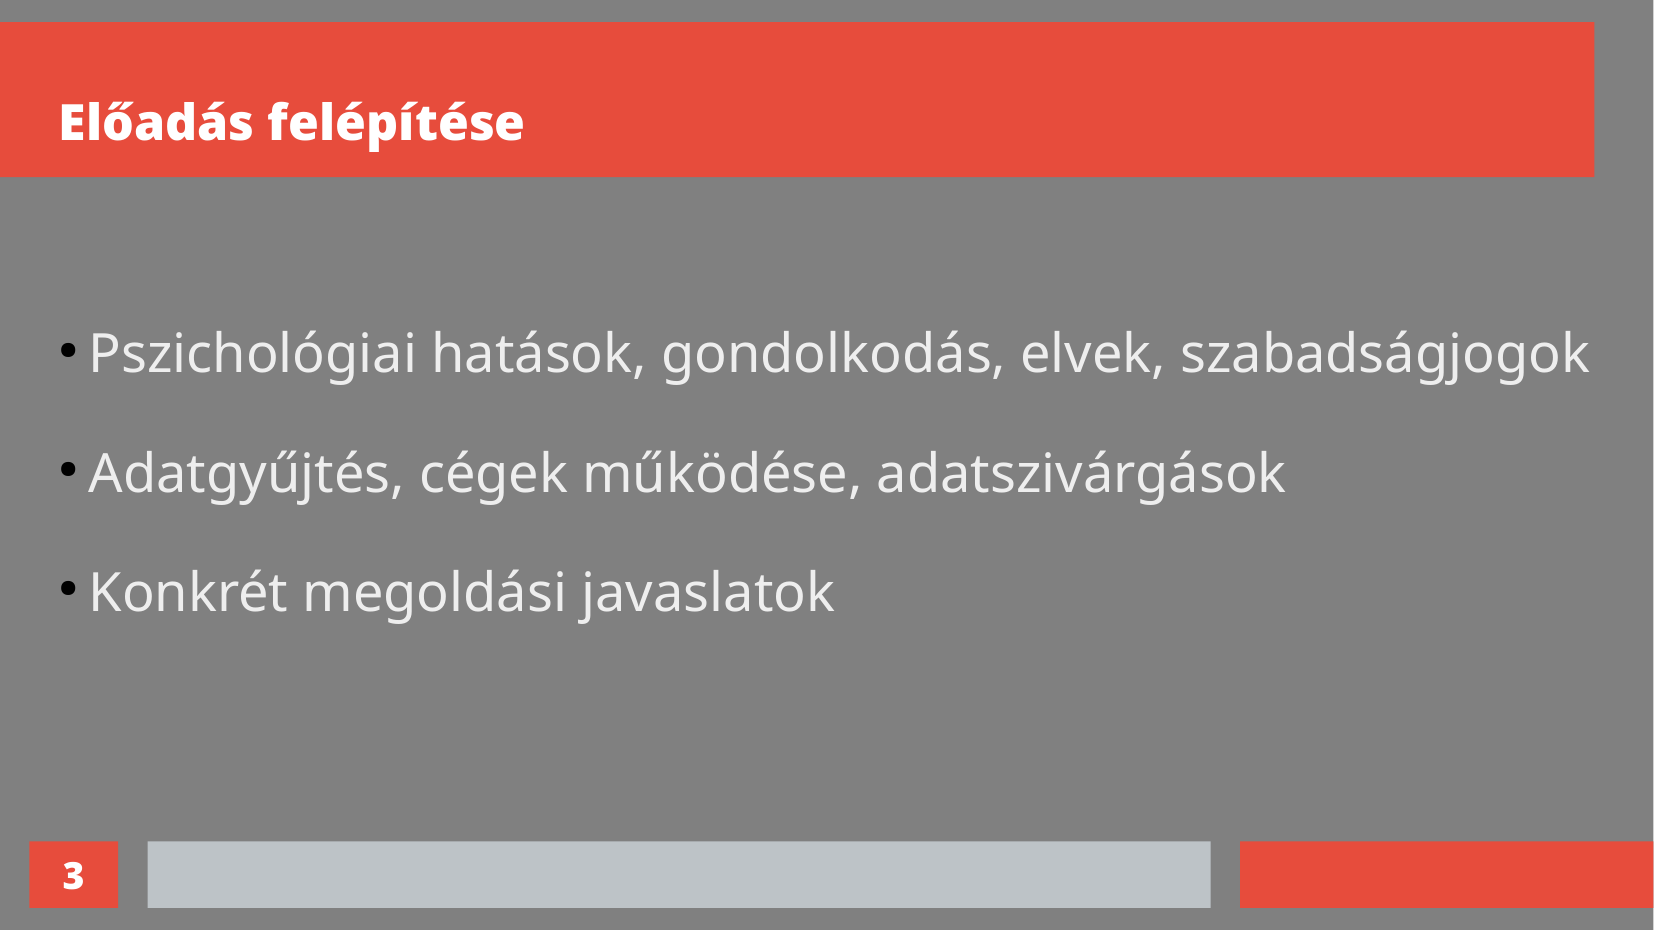

# Előadás felépítése
Pszichológiai hatások, gondolkodás, elvek, szabadságjogok
Adatgyűjtés, cégek működése, adatszivárgások
Konkrét megoldási javaslatok
3